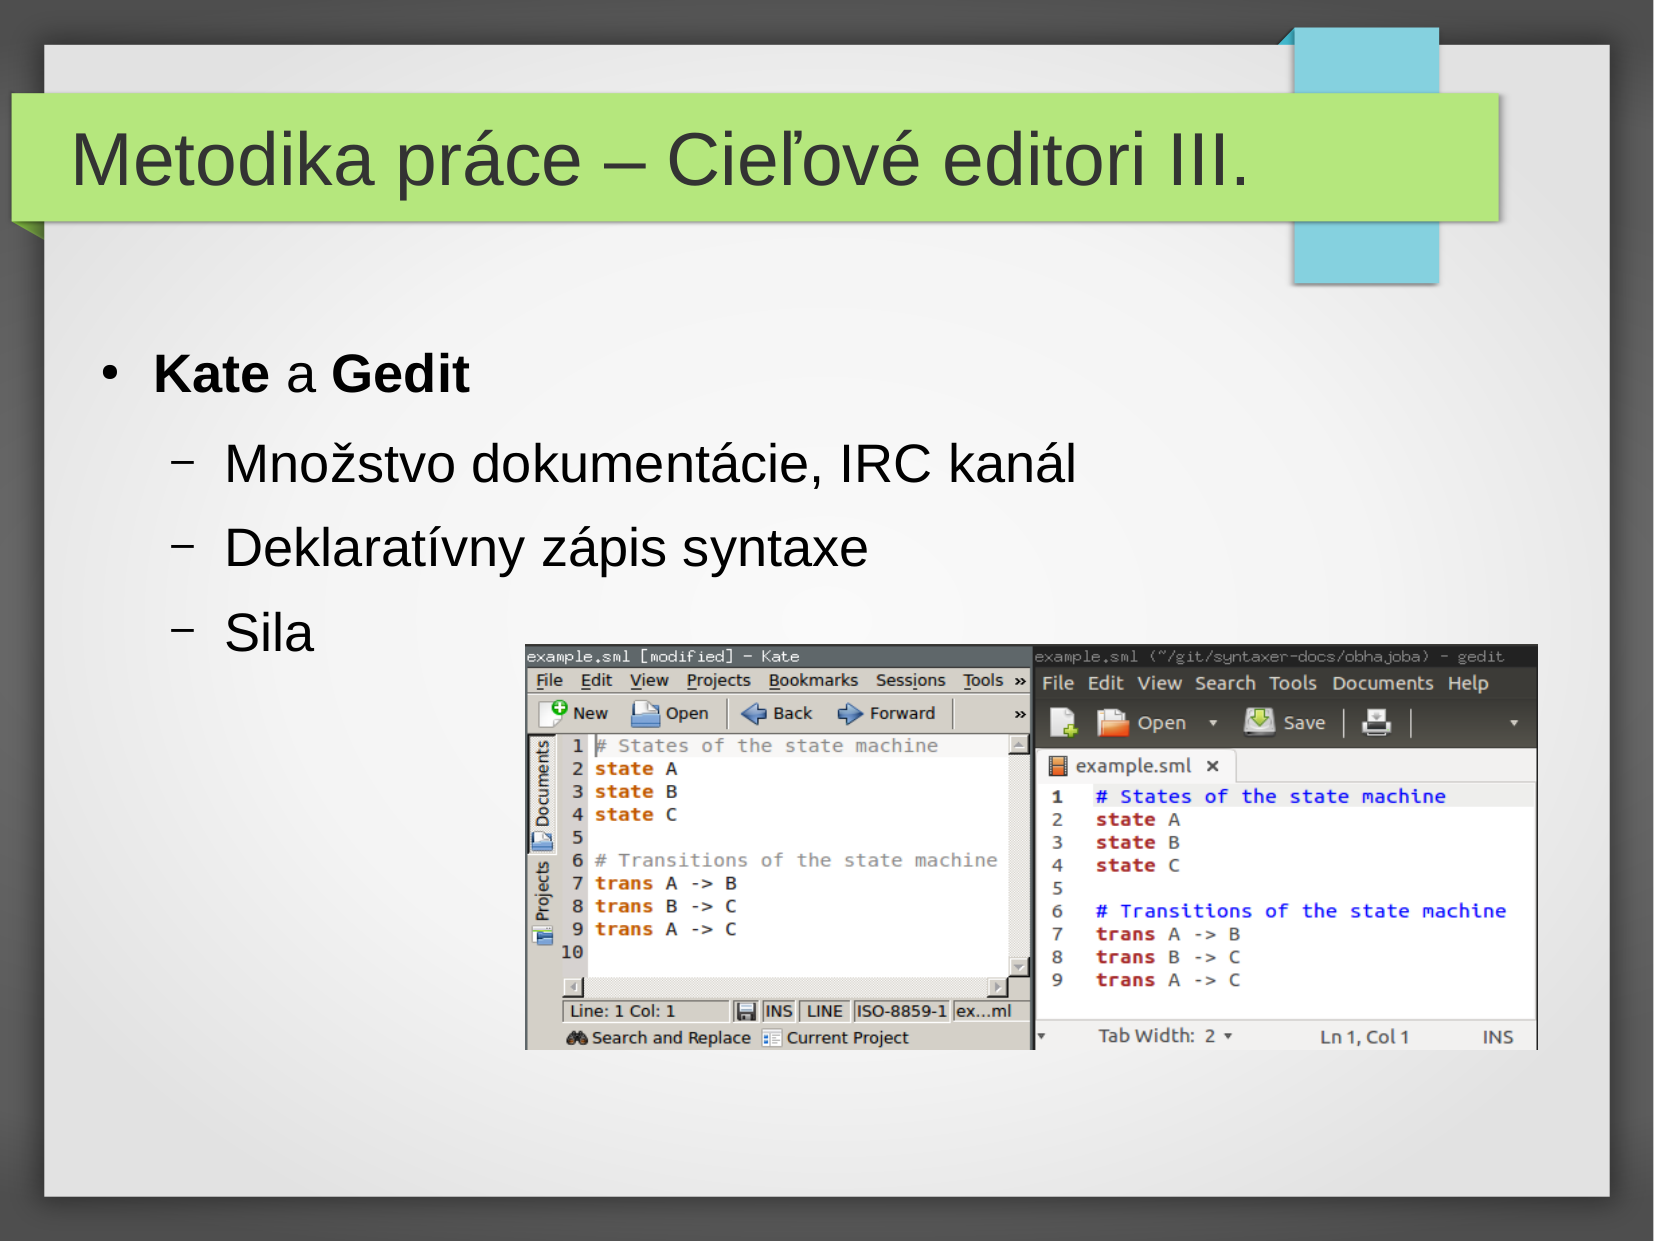

# Metodika práce – Cieľové editori III.
Kate a Gedit
Množstvo dokumentácie, IRC kanál
Deklaratívny zápis syntaxe
Sila